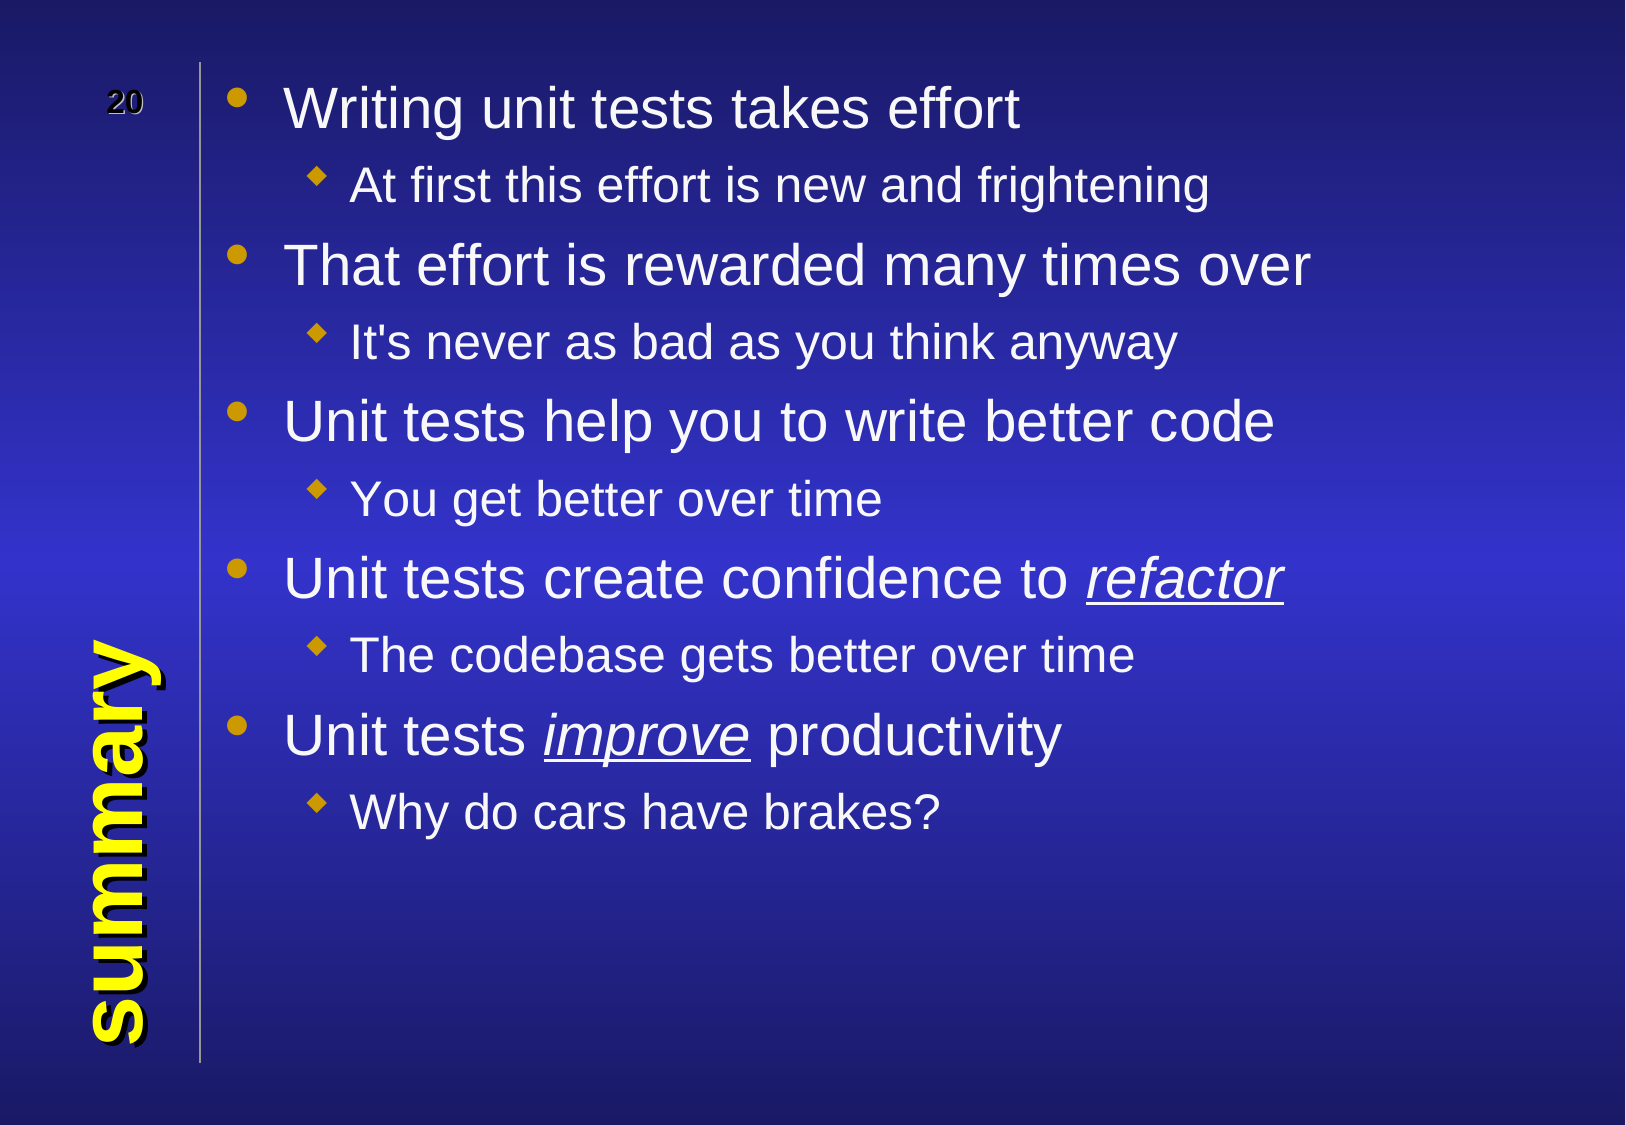

20
Writing unit tests takes effort
At first this effort is new and frightening
That effort is rewarded many times over
It's never as bad as you think anyway
Unit tests help you to write better code
You get better over time
Unit tests create confidence to refactor
The codebase gets better over time
Unit tests improve productivity
Why do cars have brakes?
# summary